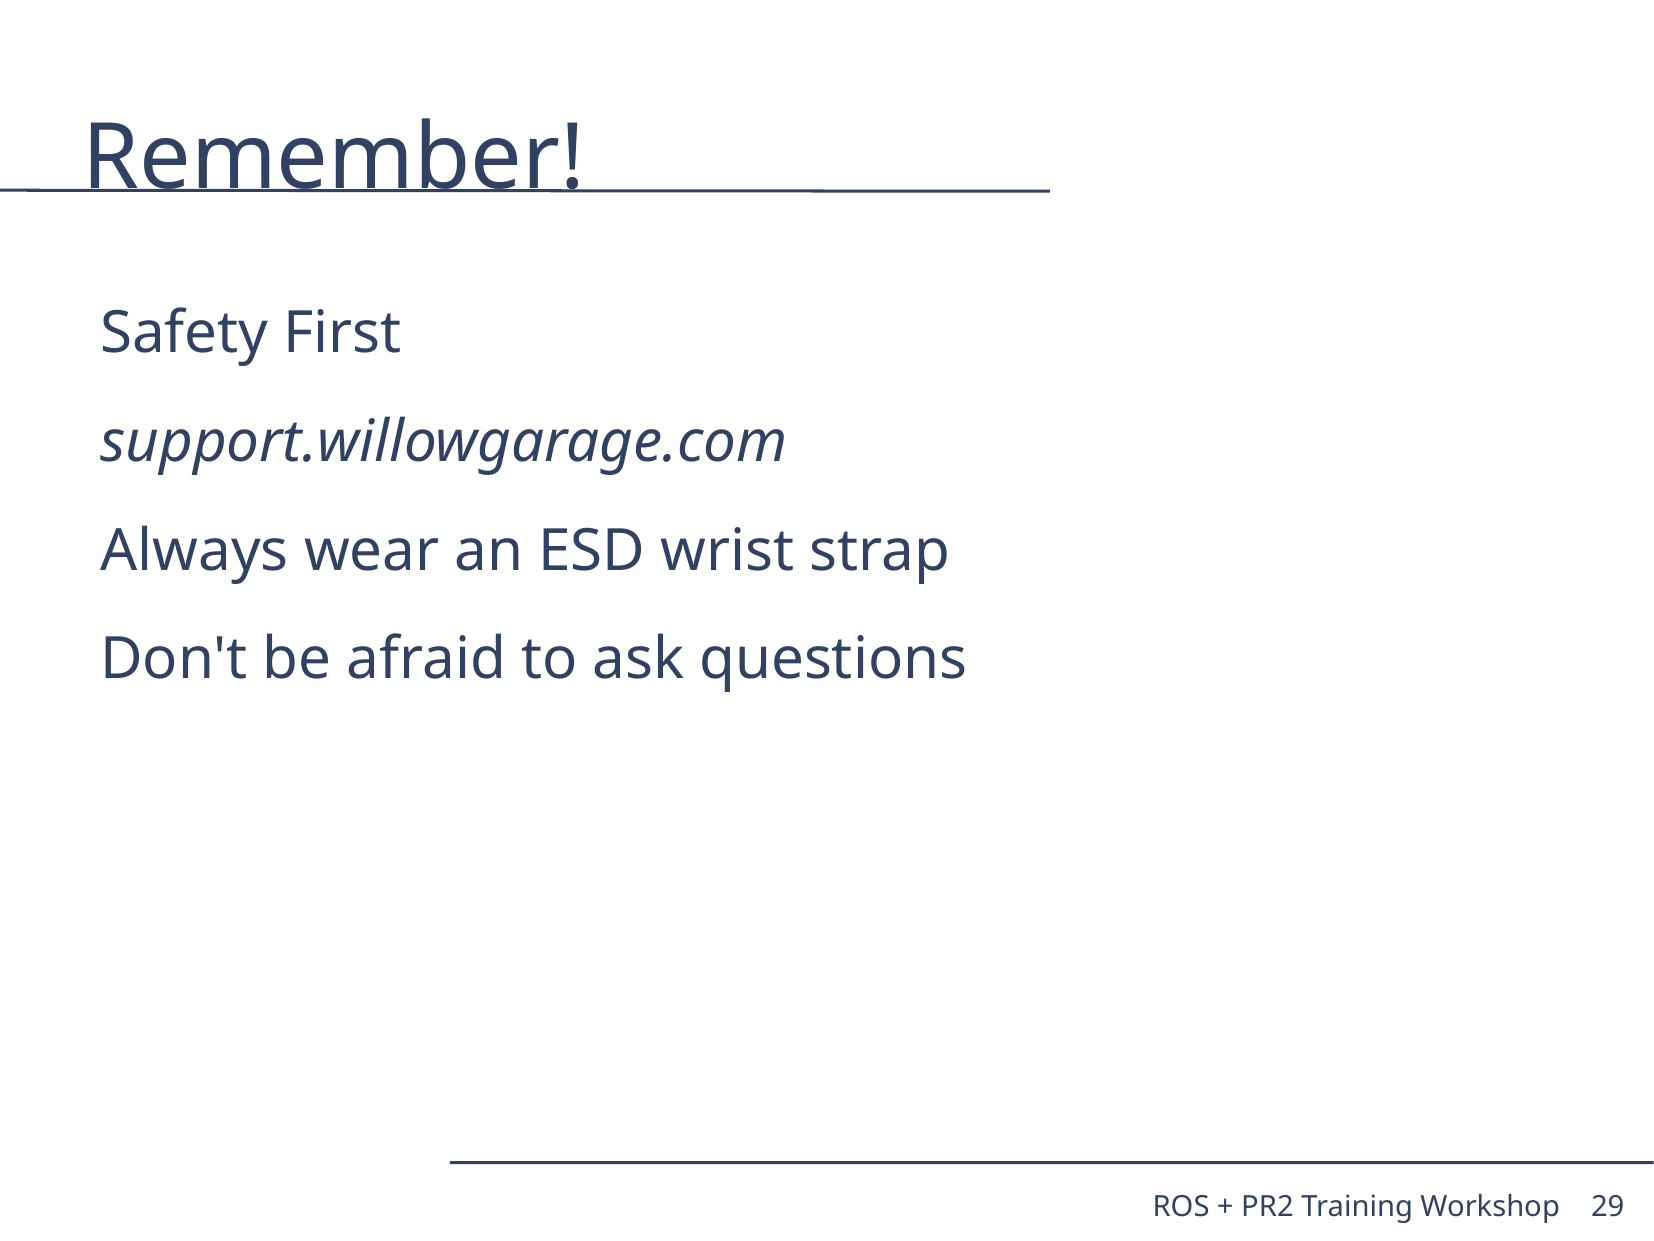

# Remember!
Safety First
support.willowgarage.com
Always wear an ESD wrist strap
Don't be afraid to ask questions